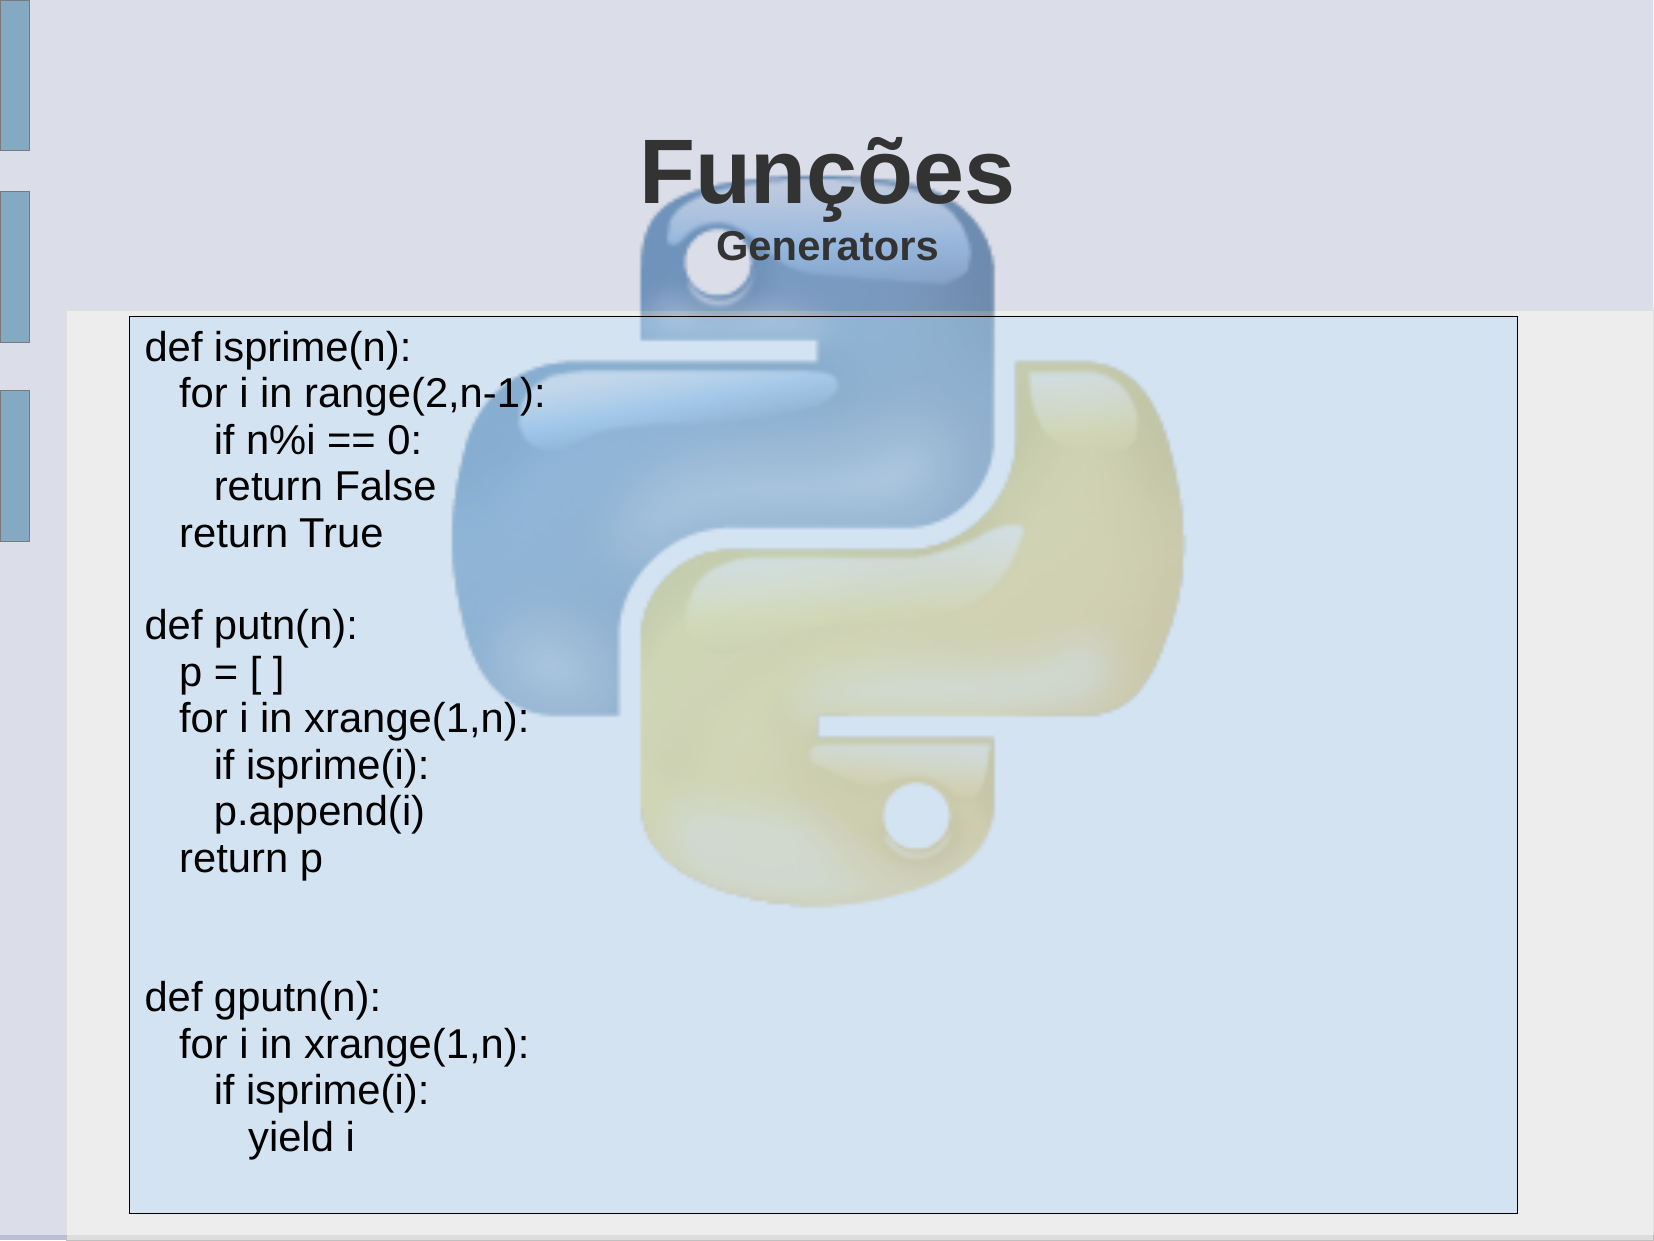

# Funções Generators
def isprime(n):
 for i in range(2,n-1):
 if n%i == 0:
 return False
 return True
def putn(n):
 p = [ ]
 for i in xrange(1,n):
 if isprime(i):
 p.append(i)
 return p
def gputn(n):
 for i in xrange(1,n):
 if isprime(i):
 yield i